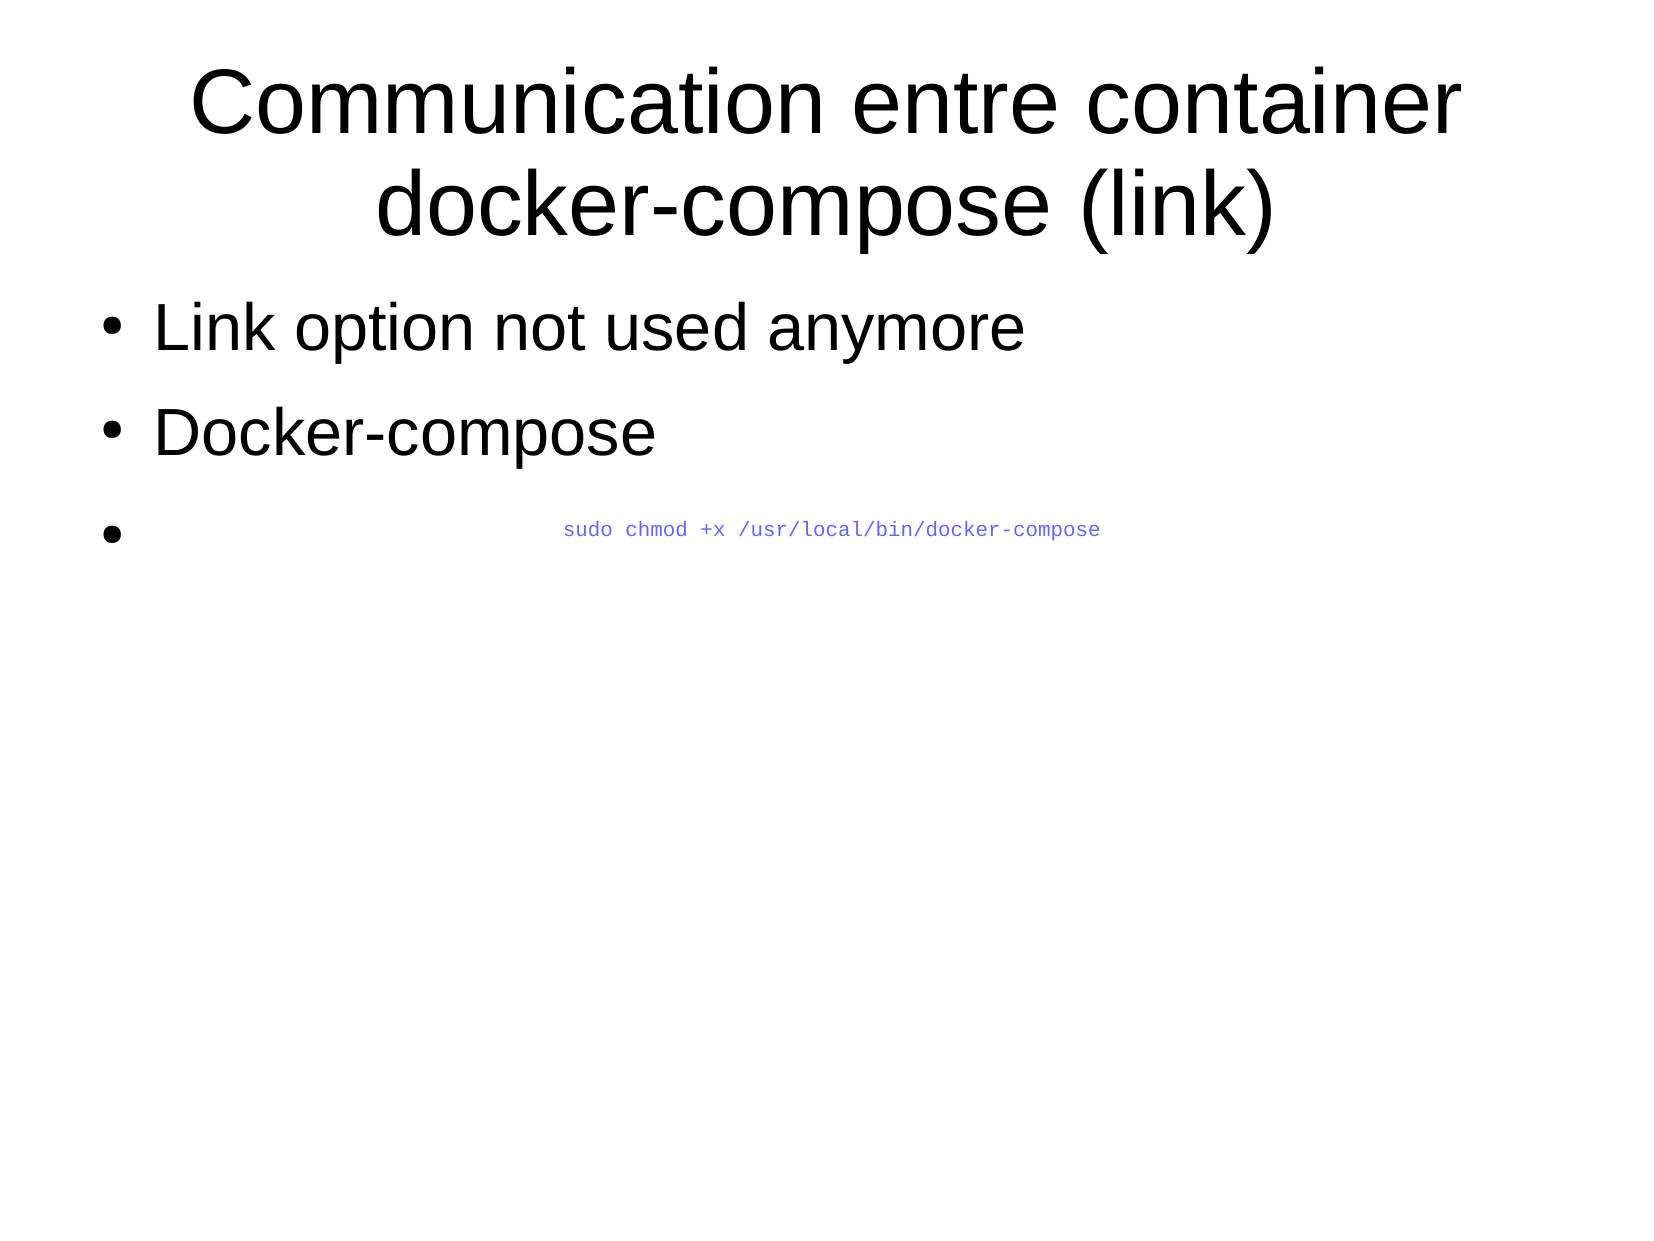

# Communication entre container docker-compose (link)
Link option not used anymore
Docker-compose
sudo chmod +x /usr/local/bin/docker-compose